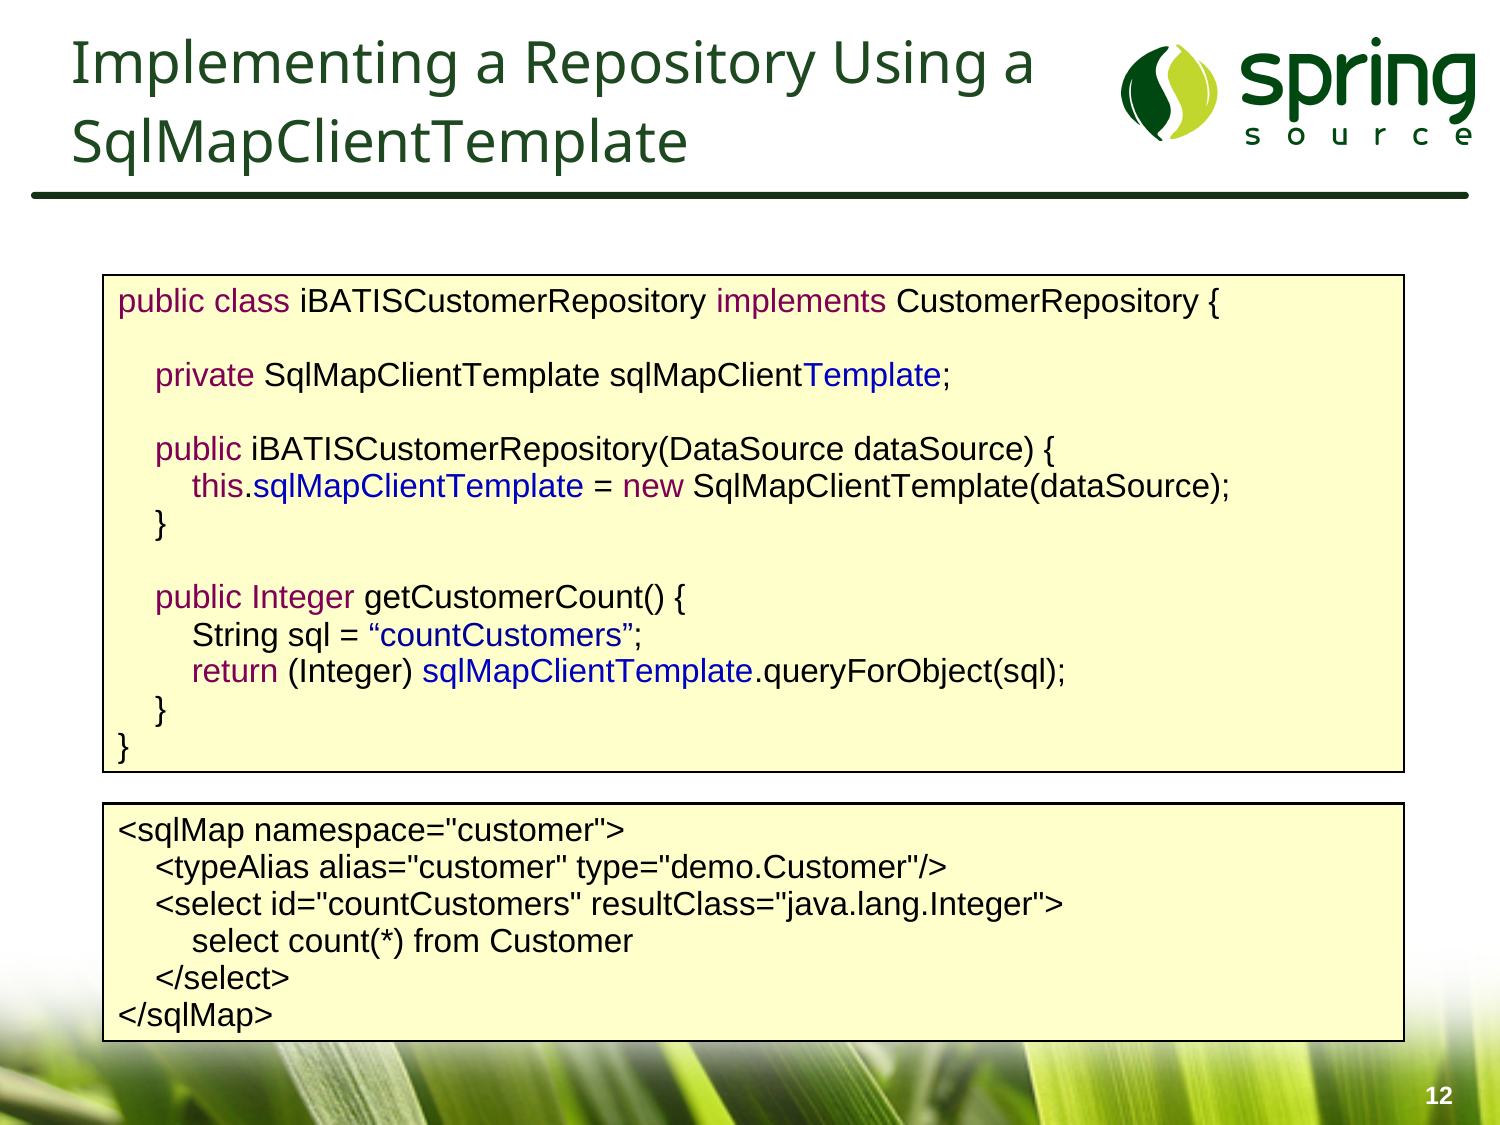

# Implementing a Repository Using a SqlMapClientTemplate
public class iBATISCustomerRepository implements CustomerRepository {
 private SqlMapClientTemplate sqlMapClientTemplate;
 public iBATISCustomerRepository(DataSource dataSource) {
 this.sqlMapClientTemplate = new SqlMapClientTemplate(dataSource);
 }
 public Integer getCustomerCount() {
 String sql = “countCustomers”;
 return (Integer) sqlMapClientTemplate.queryForObject(sql);
 }
}
<sqlMap namespace="customer">
 <typeAlias alias="customer" type="demo.Customer"/>
 <select id="countCustomers" resultClass="java.lang.Integer">
 select count(*) from Customer
 </select>
</sqlMap>